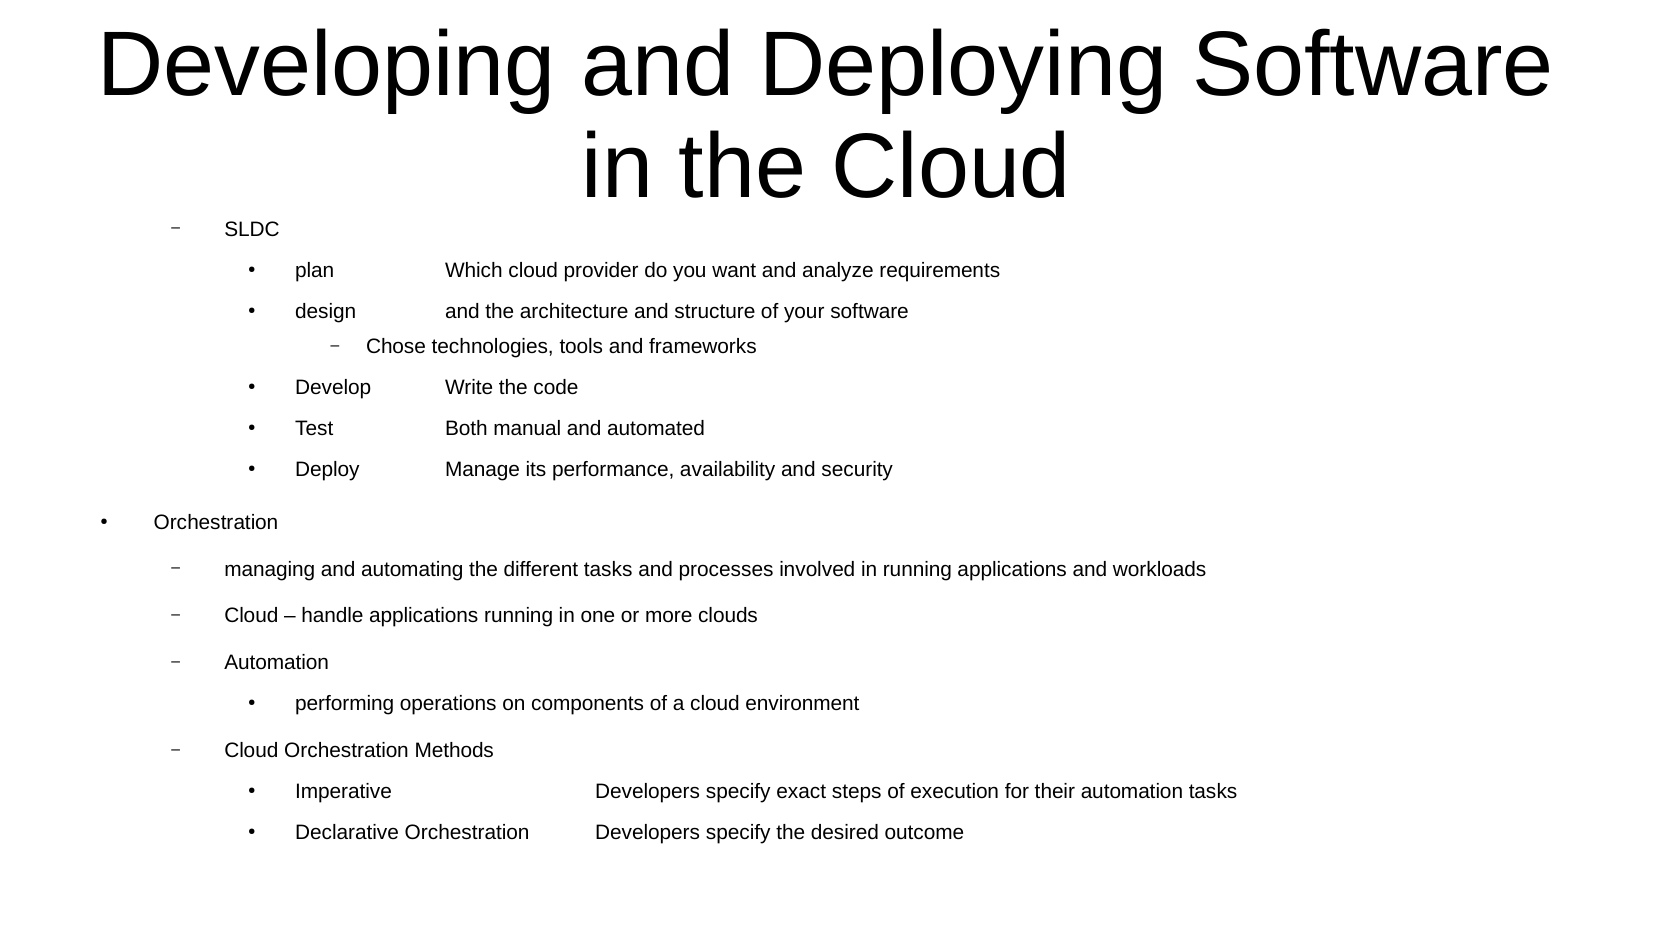

# Developing and Deploying Software in the Cloud
SLDC
plan 		Which cloud provider do you want and analyze requirements
design		and the architecture and structure of your software
Chose technologies, tools and frameworks
Develop 	Write the code
Test		Both manual and automated
Deploy		Manage its performance, availability and security
Orchestration
managing and automating the different tasks and processes involved in running applications and workloads
Cloud – handle applications running in one or more clouds
Automation
performing operations on components of a cloud environment
Cloud Orchestration Methods
Imperative 			Developers specify exact steps of execution for their automation tasks
Declarative Orchestration	Developers specify the desired outcome